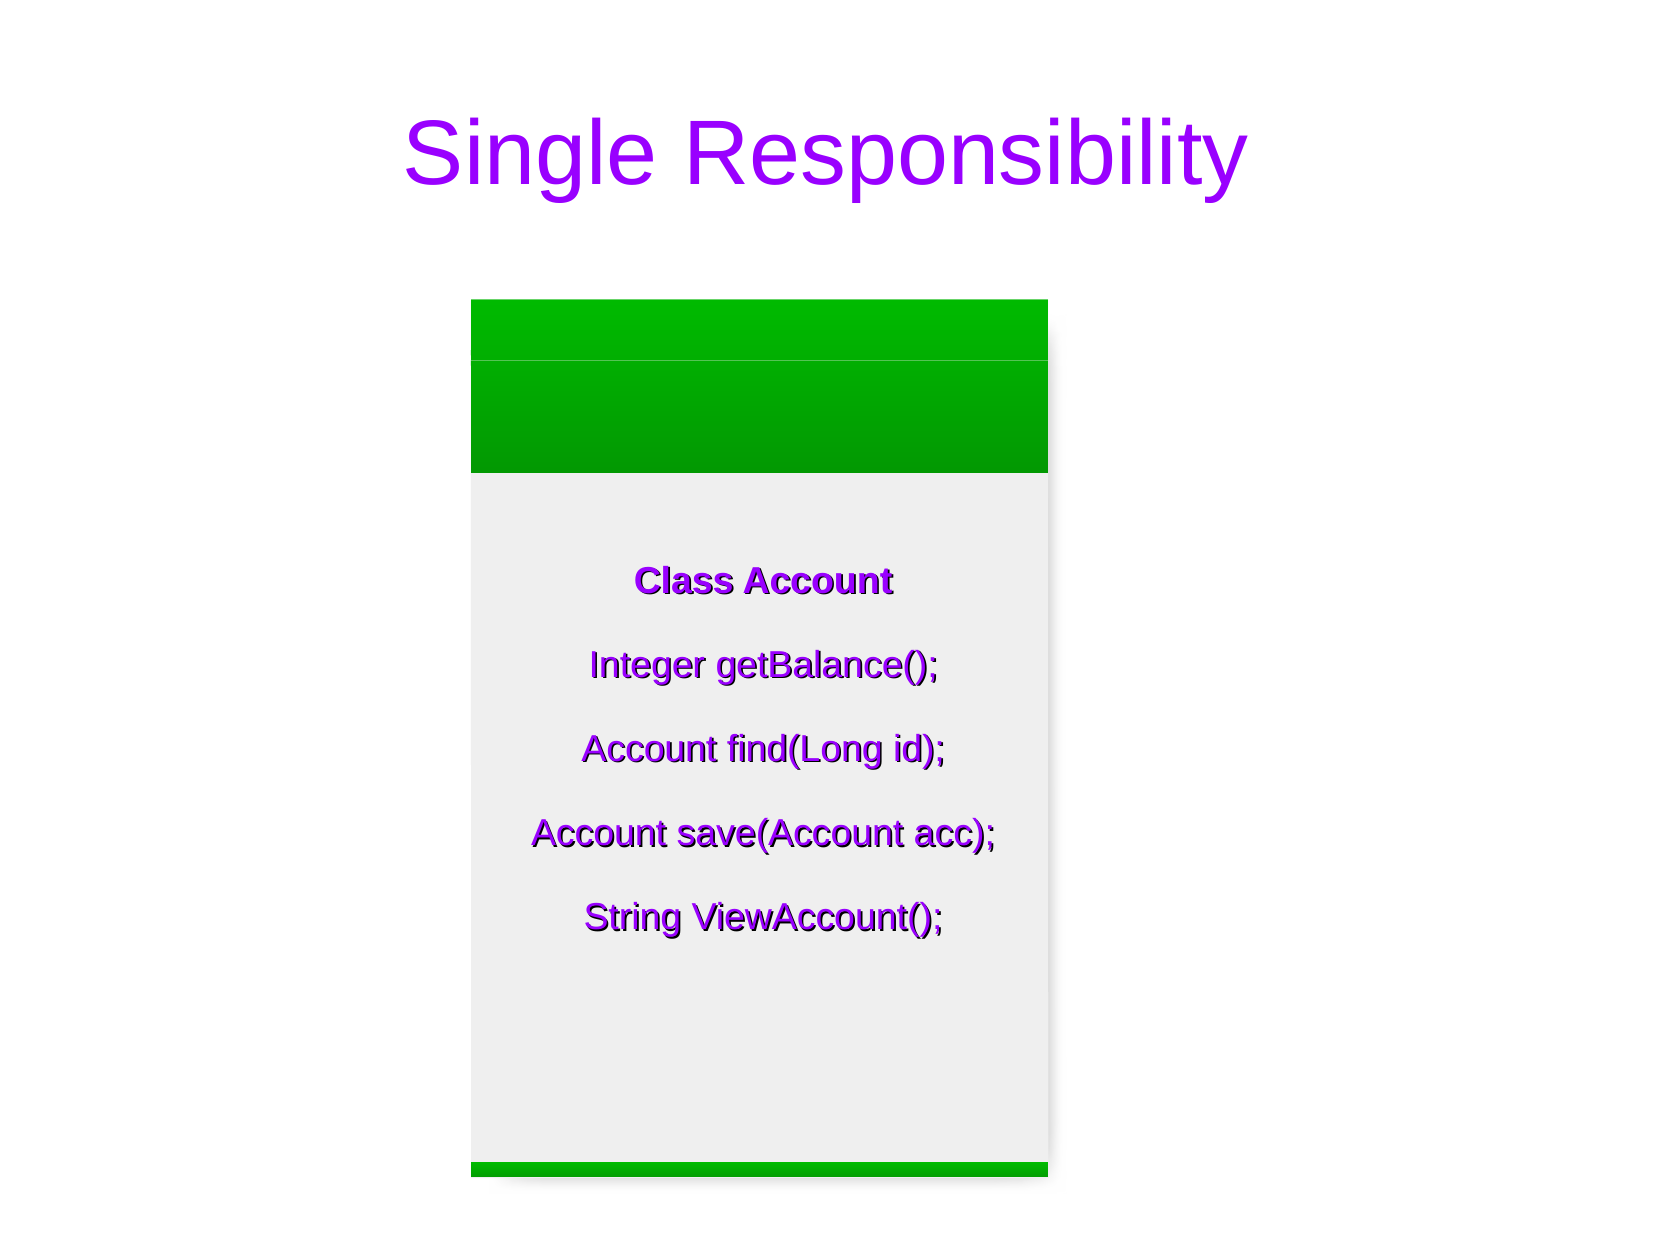

# Single Responsibility
Class Account
Integer getBalance();
Account find(Long id);
Account save(Account acc);
String ViewAccount();